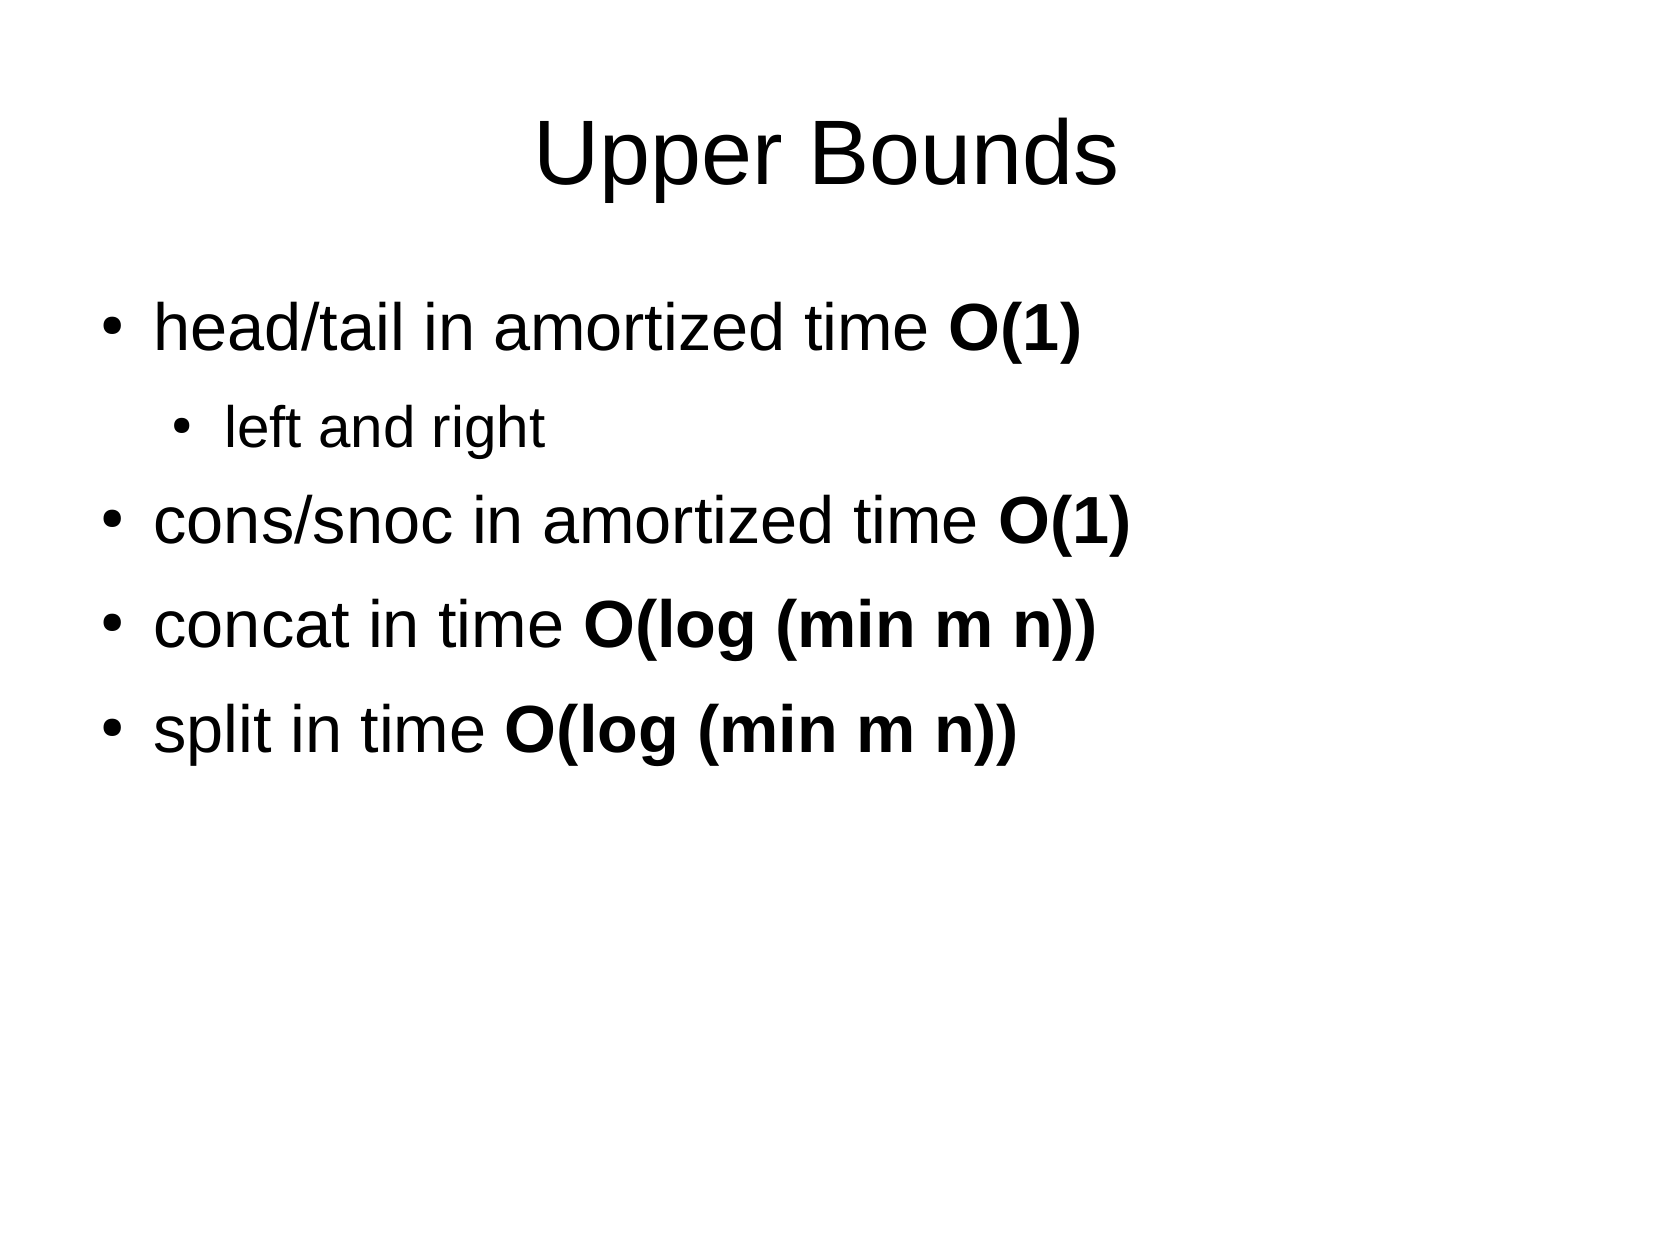

# Upper Bounds
head/tail in amortized time O(1)
left and right
cons/snoc in amortized time O(1)
concat in time O(log (min m n))
split in time O(log (min m n))